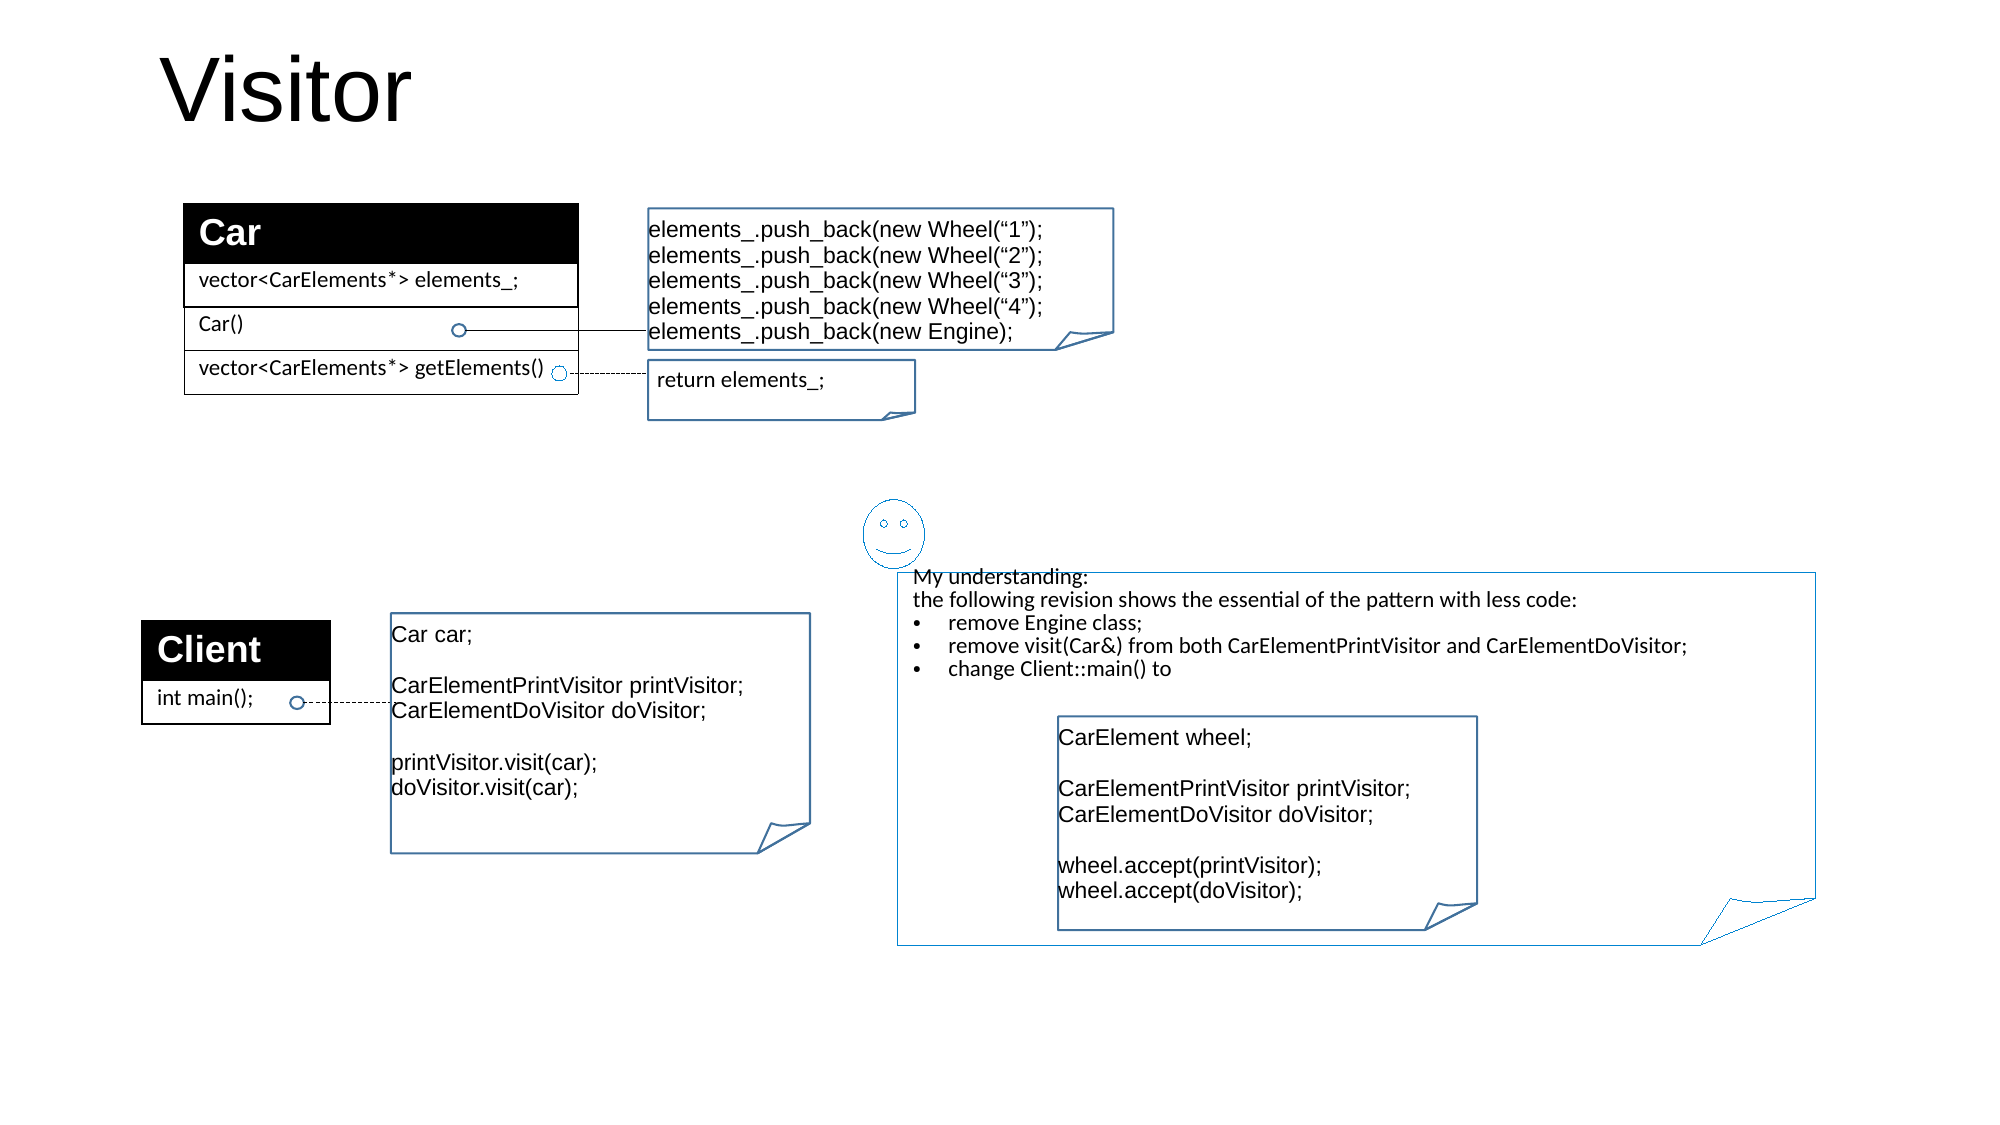

# Visitor
| Car |
| --- |
| vector<CarElements\*> elements\_; |
| Car() |
| vector<CarElements\*> getElements() |
elements_.push_back(new Wheel(“1”);
elements_.push_back(new Wheel(“2”);
elements_.push_back(new Wheel(“3”);
elements_.push_back(new Wheel(“4”);
elements_.push_back(new Engine);
return elements_;
My understanding:
the following revision shows the essential of the pattern with less code:
remove Engine class;
remove visit(Car&) from both CarElementPrintVisitor and CarElementDoVisitor;
change Client::main() to
Car car;
CarElementPrintVisitor printVisitor;
CarElementDoVisitor doVisitor;
printVisitor.visit(car);
doVisitor.visit(car);
| Client |
| --- |
| int main(); |
CarElement wheel;
CarElementPrintVisitor printVisitor;
CarElementDoVisitor doVisitor;
wheel.accept(printVisitor);
wheel.accept(doVisitor);